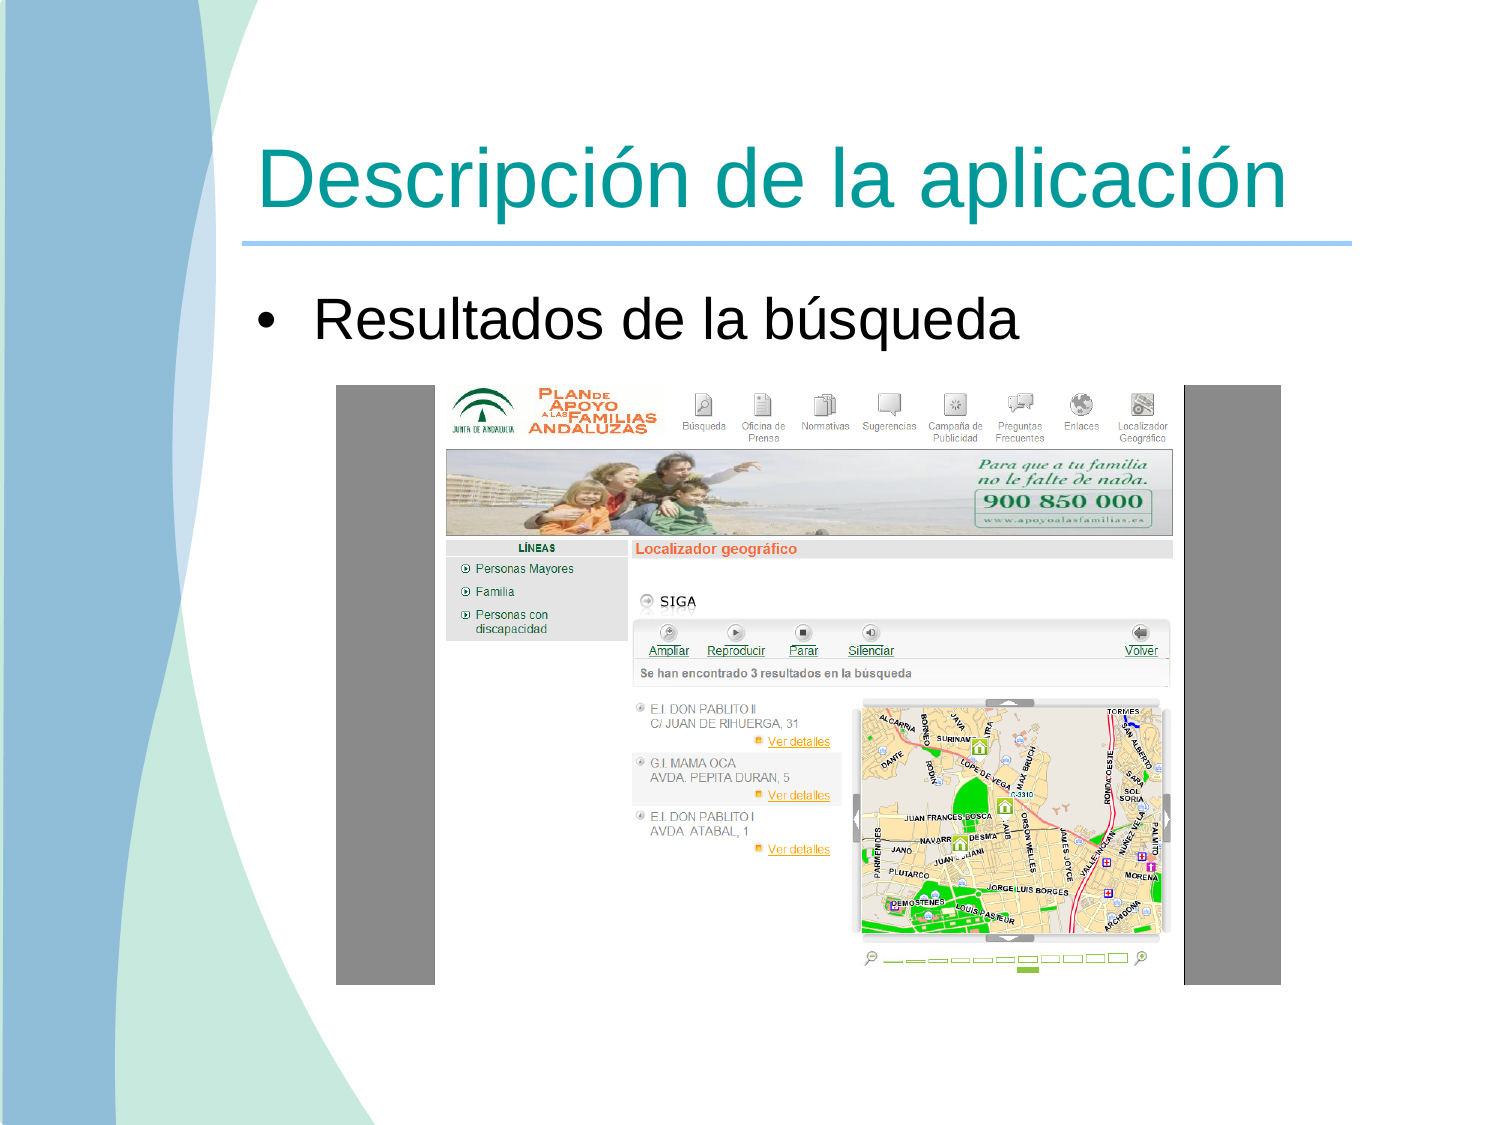

# Descripción de la aplicación
Resultados de la búsqueda